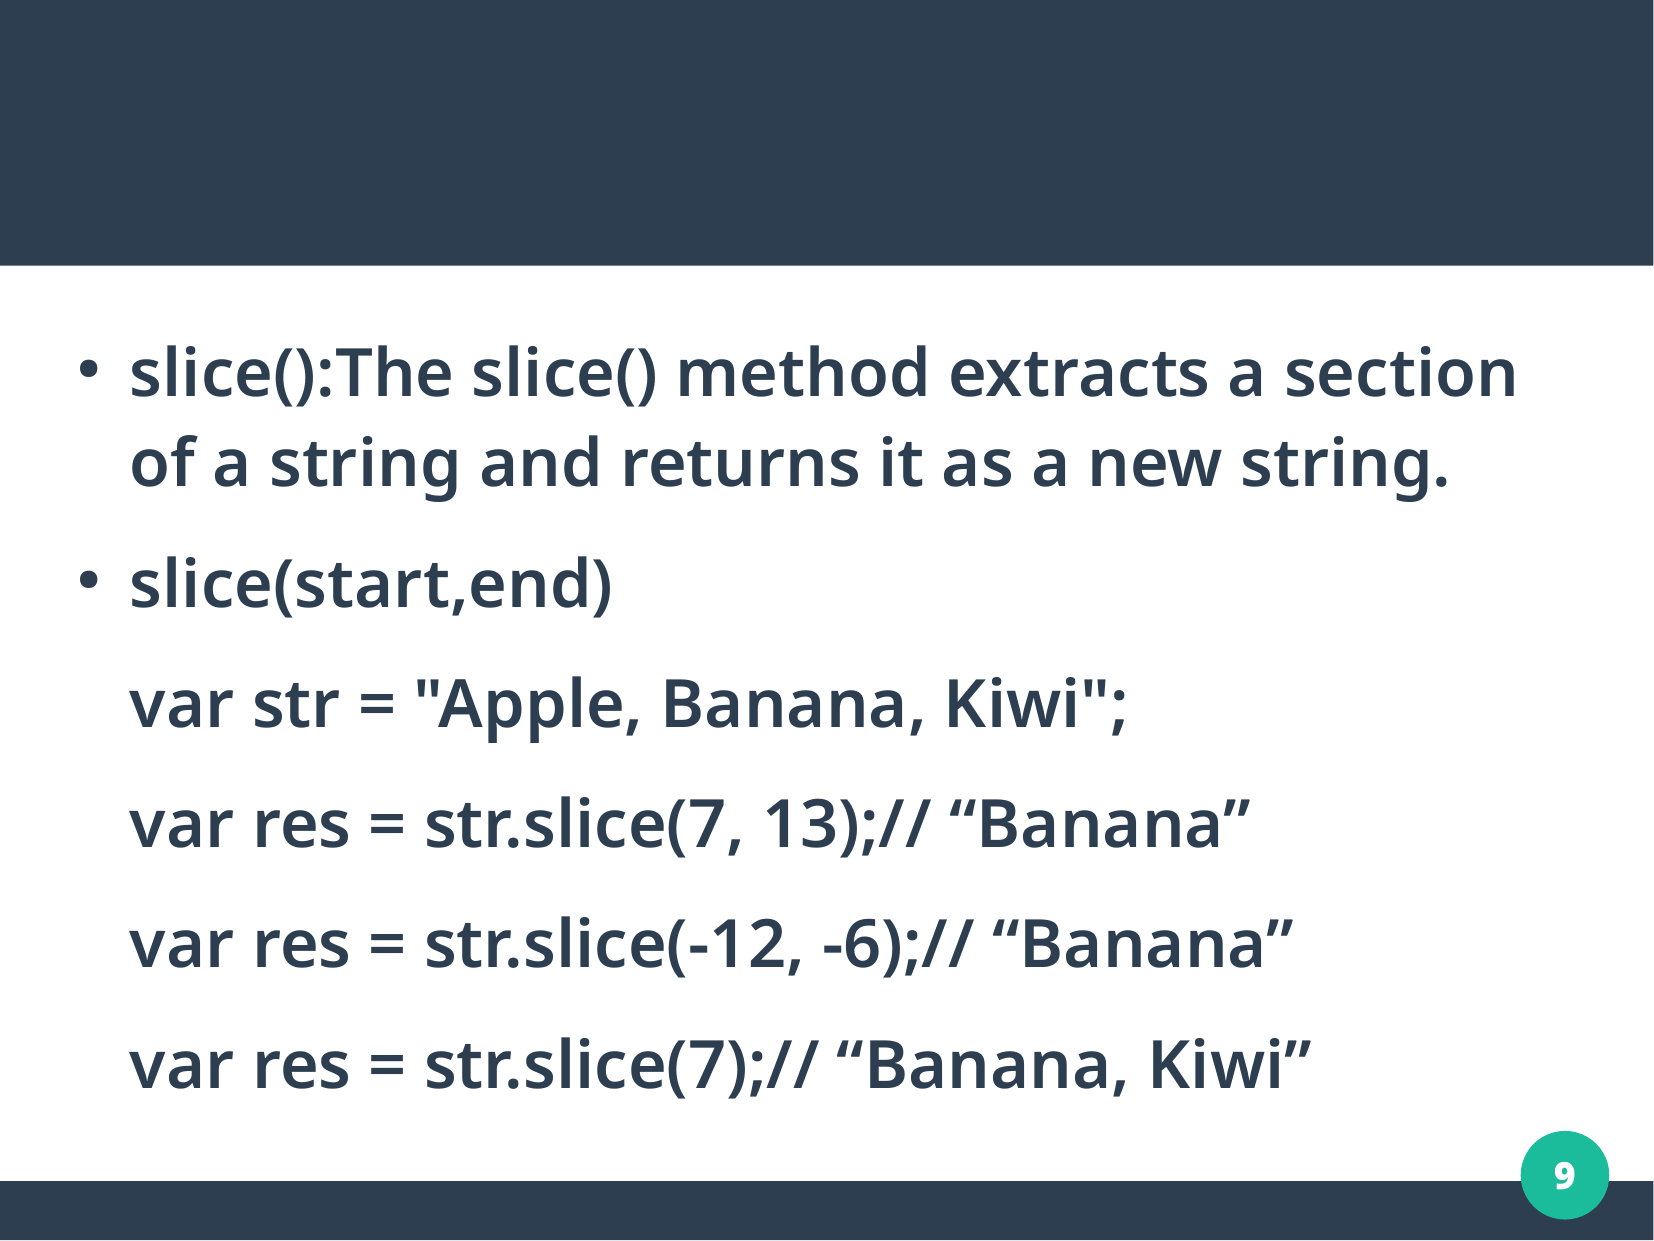

#
slice():The slice() method extracts a section of a string and returns it as a new string.
slice(start,end)
var str = "Apple, Banana, Kiwi";
var res = str.slice(7, 13);// “Banana”
var res = str.slice(-12, -6);// “Banana”
var res = str.slice(7);// “Banana, Kiwi”
9